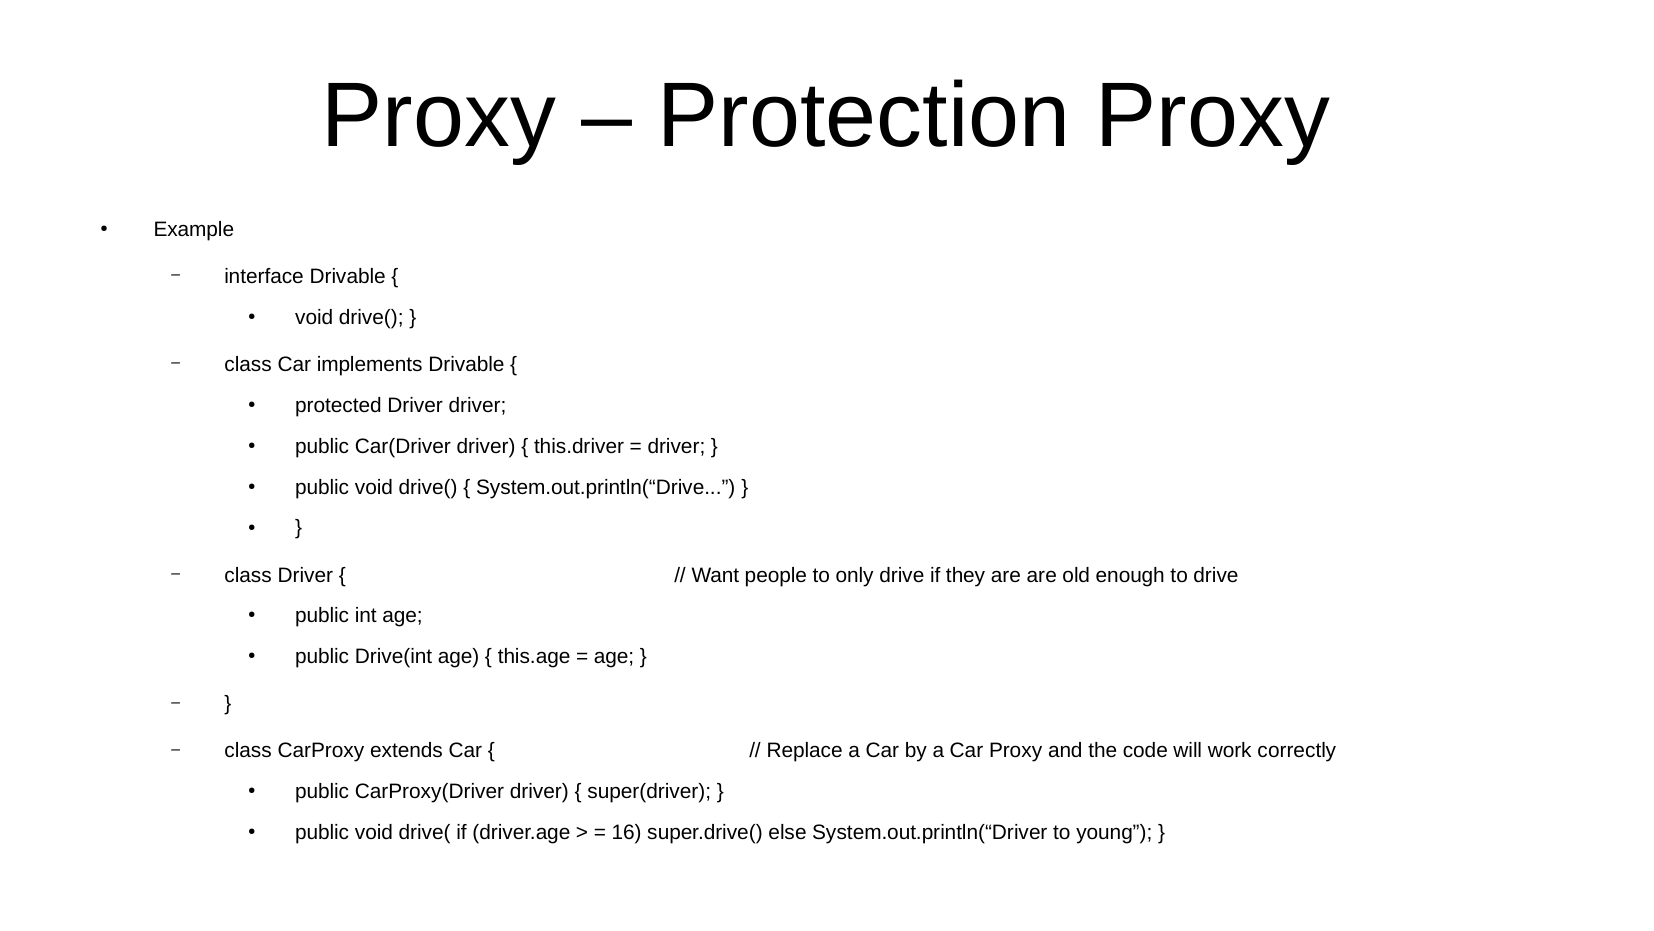

# Proxy – Protection Proxy
Example
interface Drivable {
void drive(); }
class Car implements Drivable {
protected Driver driver;
public Car(Driver driver) { this.driver = driver; }
public void drive() { System.out.println(“Drive...”) }
}
class Driver { 					// Want people to only drive if they are are old enough to drive
public int age;
public Drive(int age) { this.age = age; }
}
class CarProxy extends Car {				// Replace a Car by a Car Proxy and the code will work correctly
public CarProxy(Driver driver) { super(driver); }
public void drive( if (driver.age > = 16) super.drive() else System.out.println(“Driver to young”); }